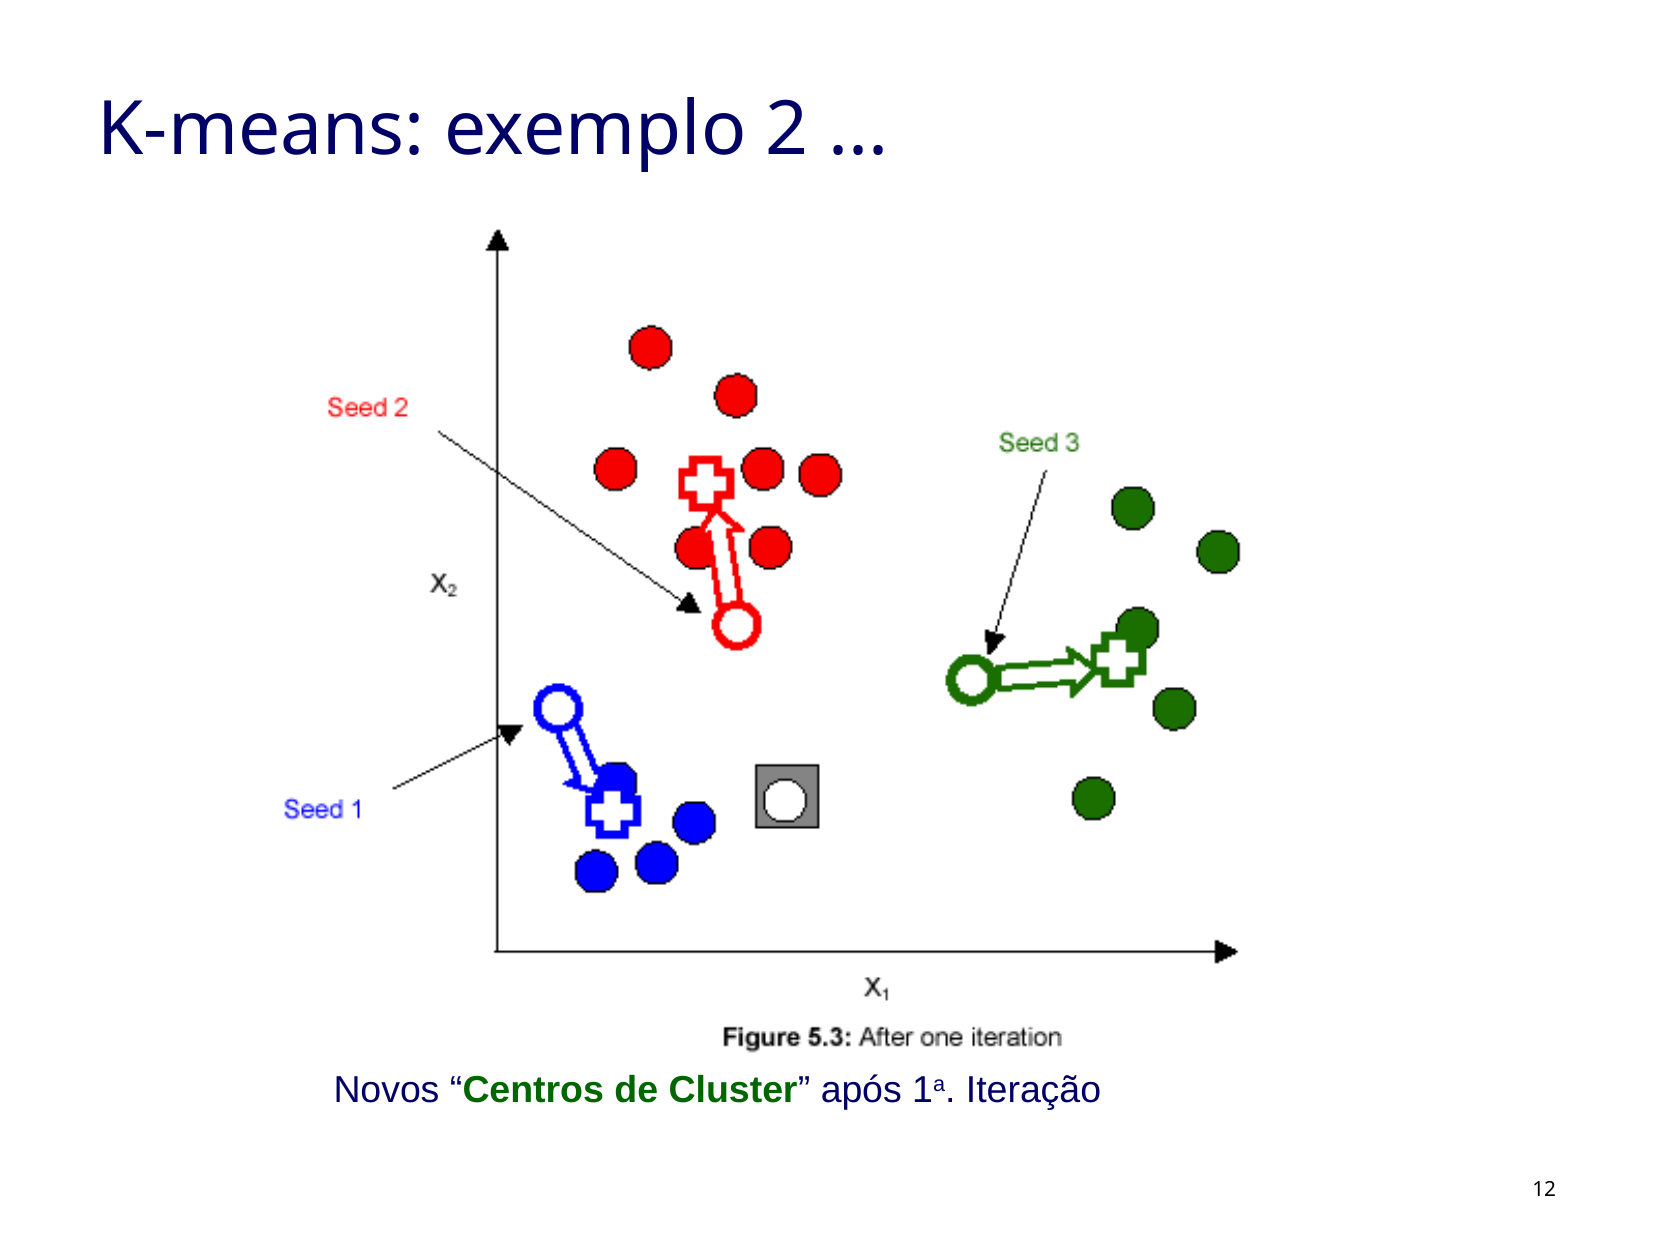

K-means: exemplo 2 ...
Novos “Centros de Cluster” após 1a. Iteração